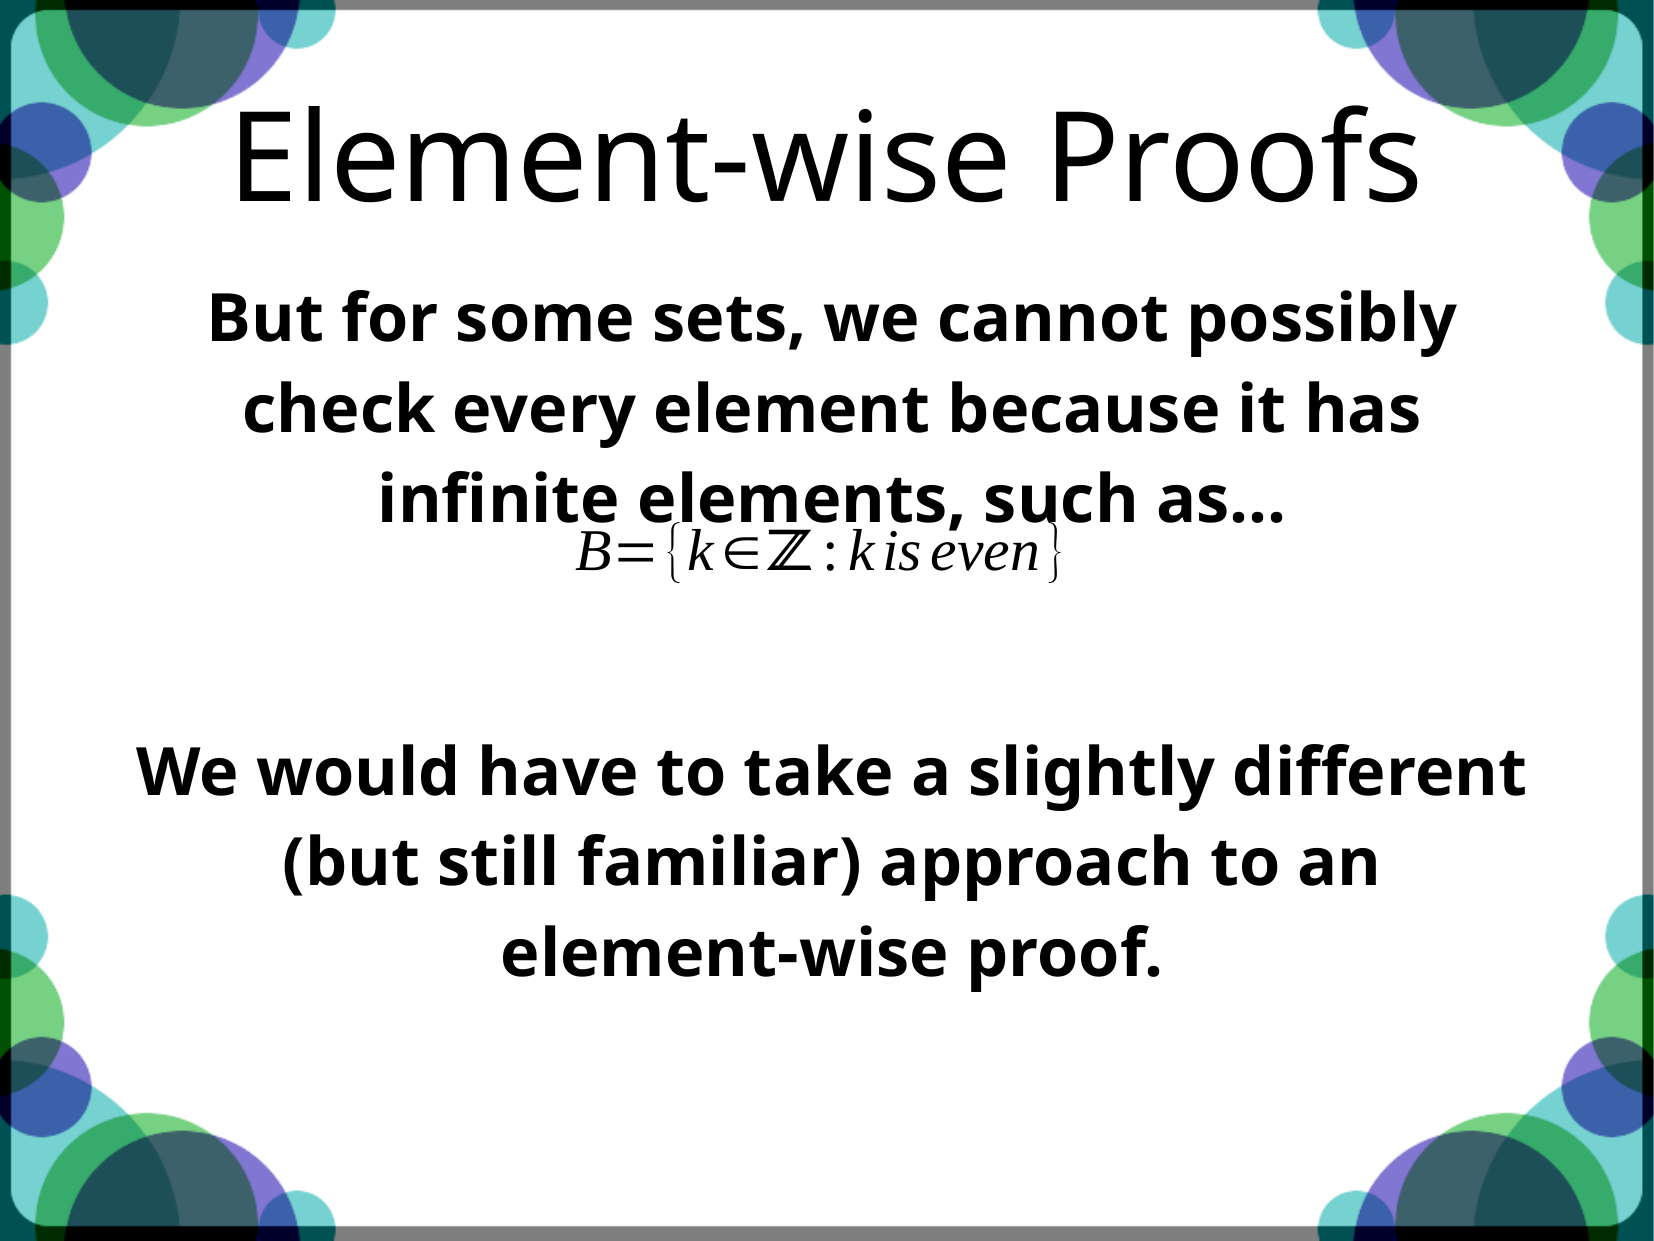

# Element-wise Proofs
But for some sets, we cannot possibly check every element because it has infinite elements, such as…
We would have to take a slightly different (but still familiar) approach to an element-wise proof.